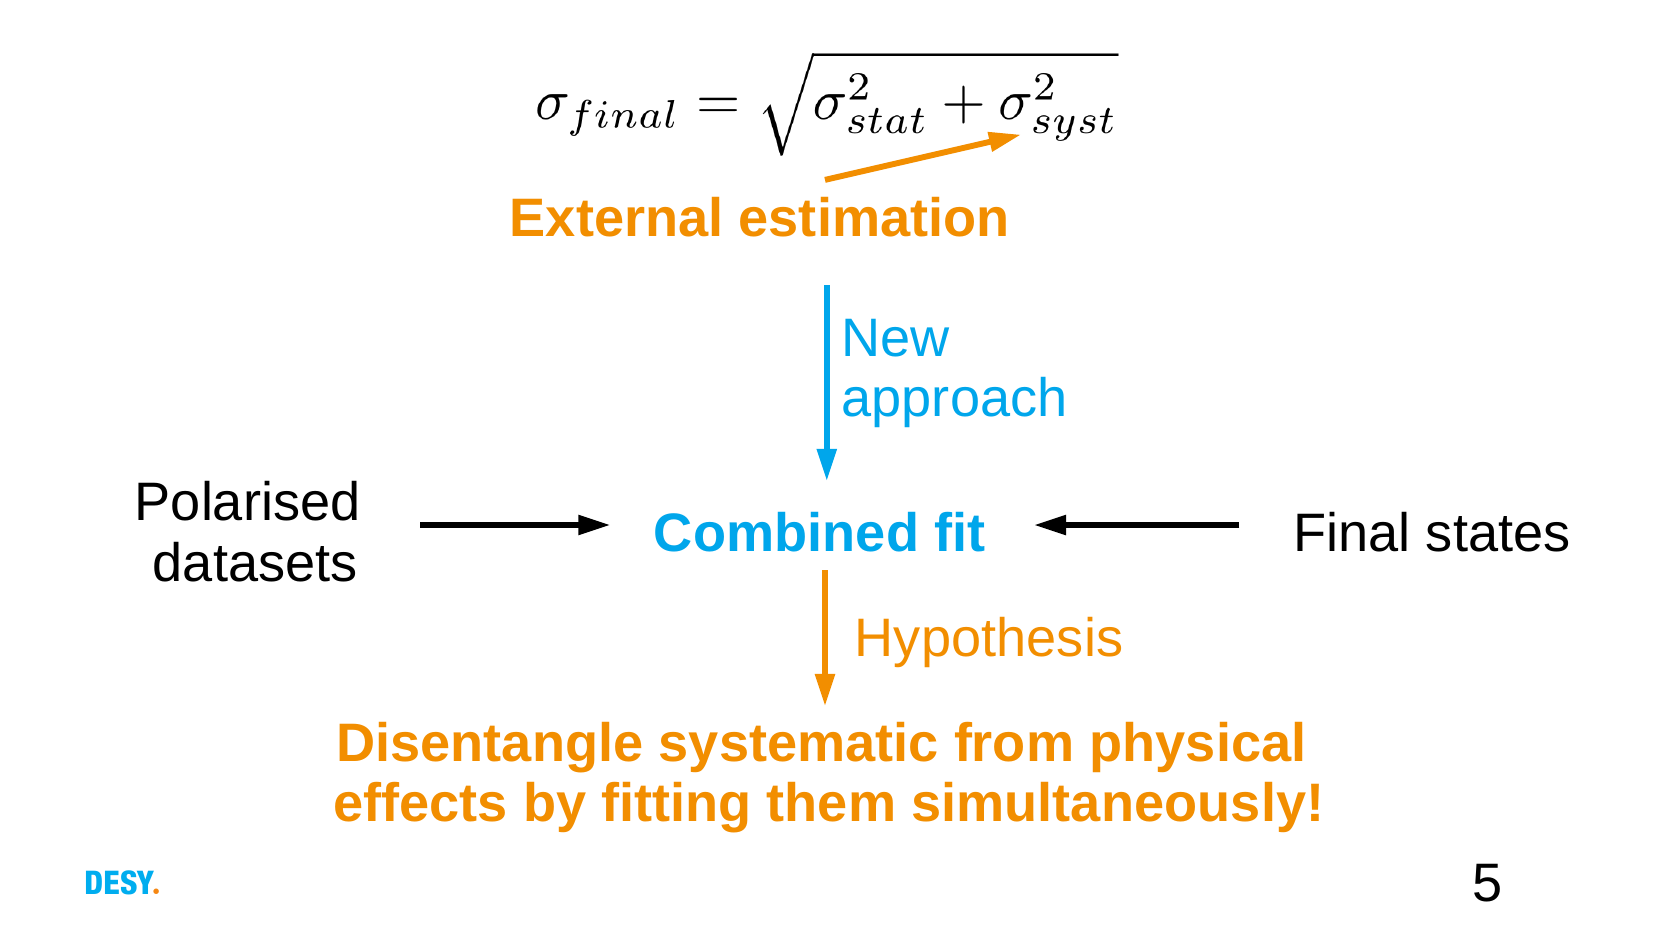

External estimation
New
approach
Polarised
datasets
Combined fit
Final states
Hypothesis
Disentangle systematic from physical
effects by fitting them simultaneously!